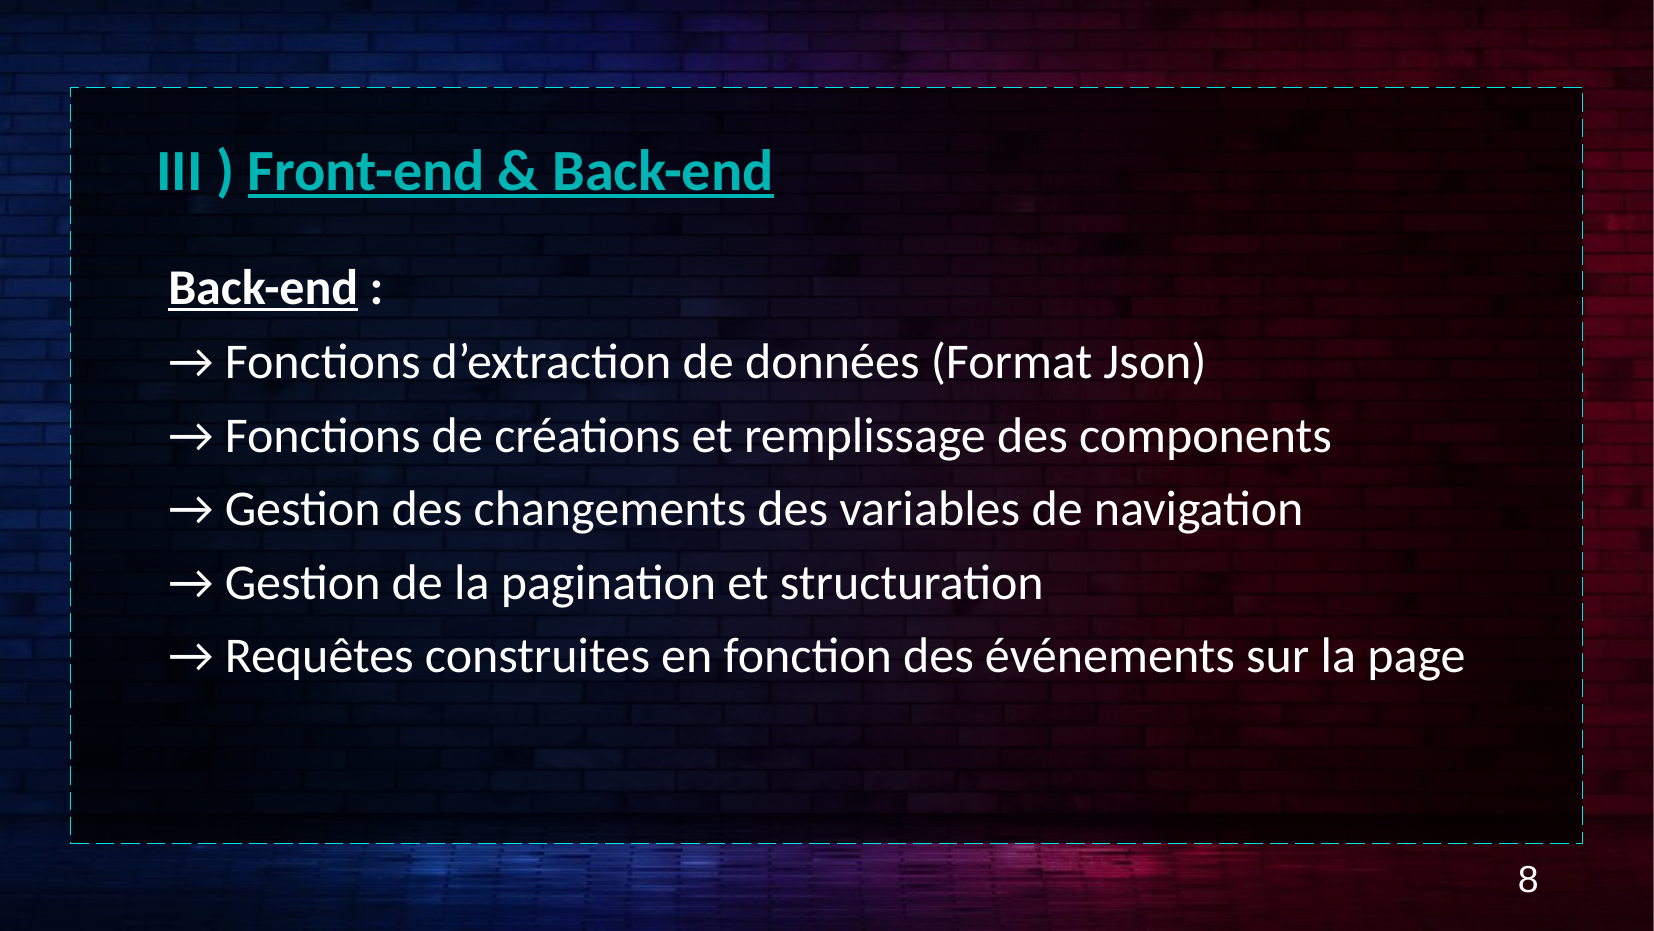

III ) Front-end & Back-end
Back-end :
→ Fonctions d’extraction de données (Format Json)
→ Fonctions de créations et remplissage des components
→ Gestion des changements des variables de navigation
→ Gestion de la pagination et structuration
→ Requêtes construites en fonction des événements sur la page